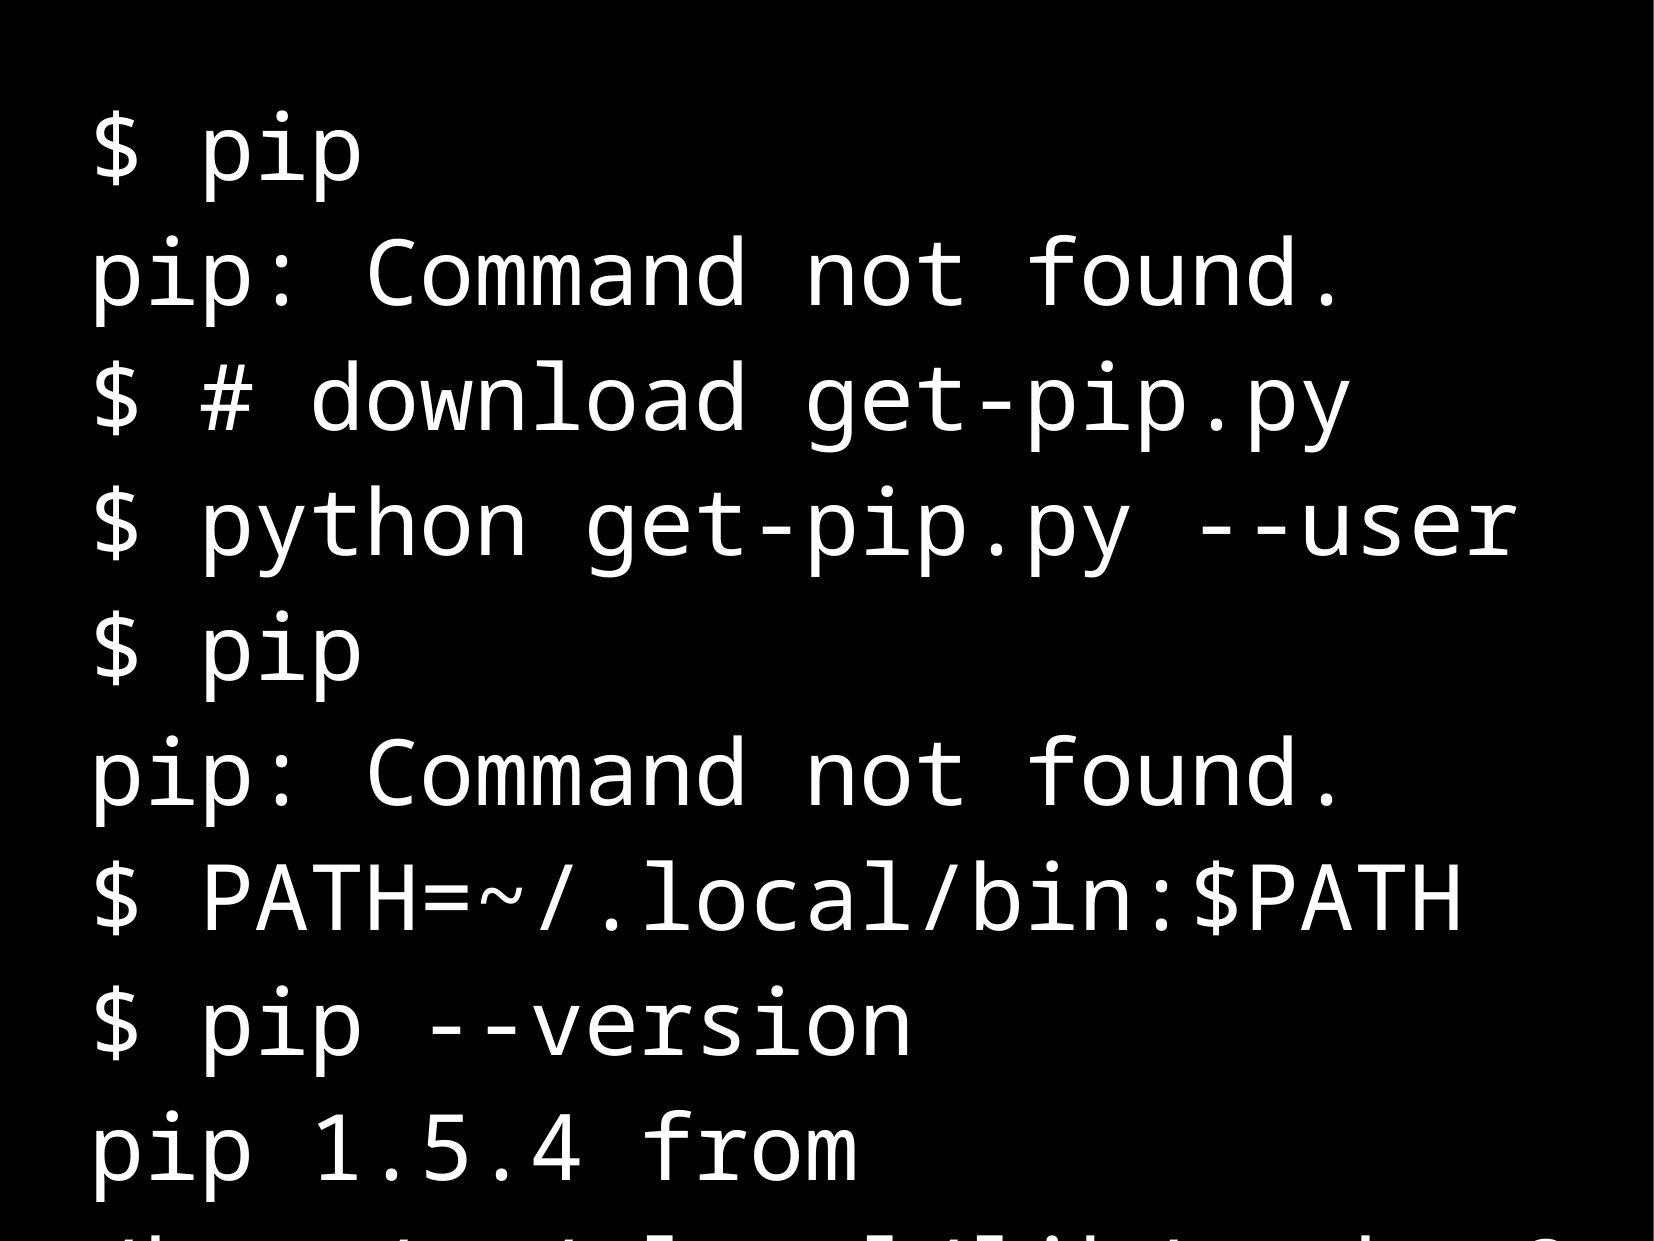

$ pip
pip: Command not found.
$ # download get-pip.py
$ python get-pip.py --user
$ pip
pip: Command not found.
$ PATH=~/.local/bin:$PATH
$ pip --version
pip 1.5.4 from /home/me/.local/lib/python2.7/
site-packages (python 2.7)